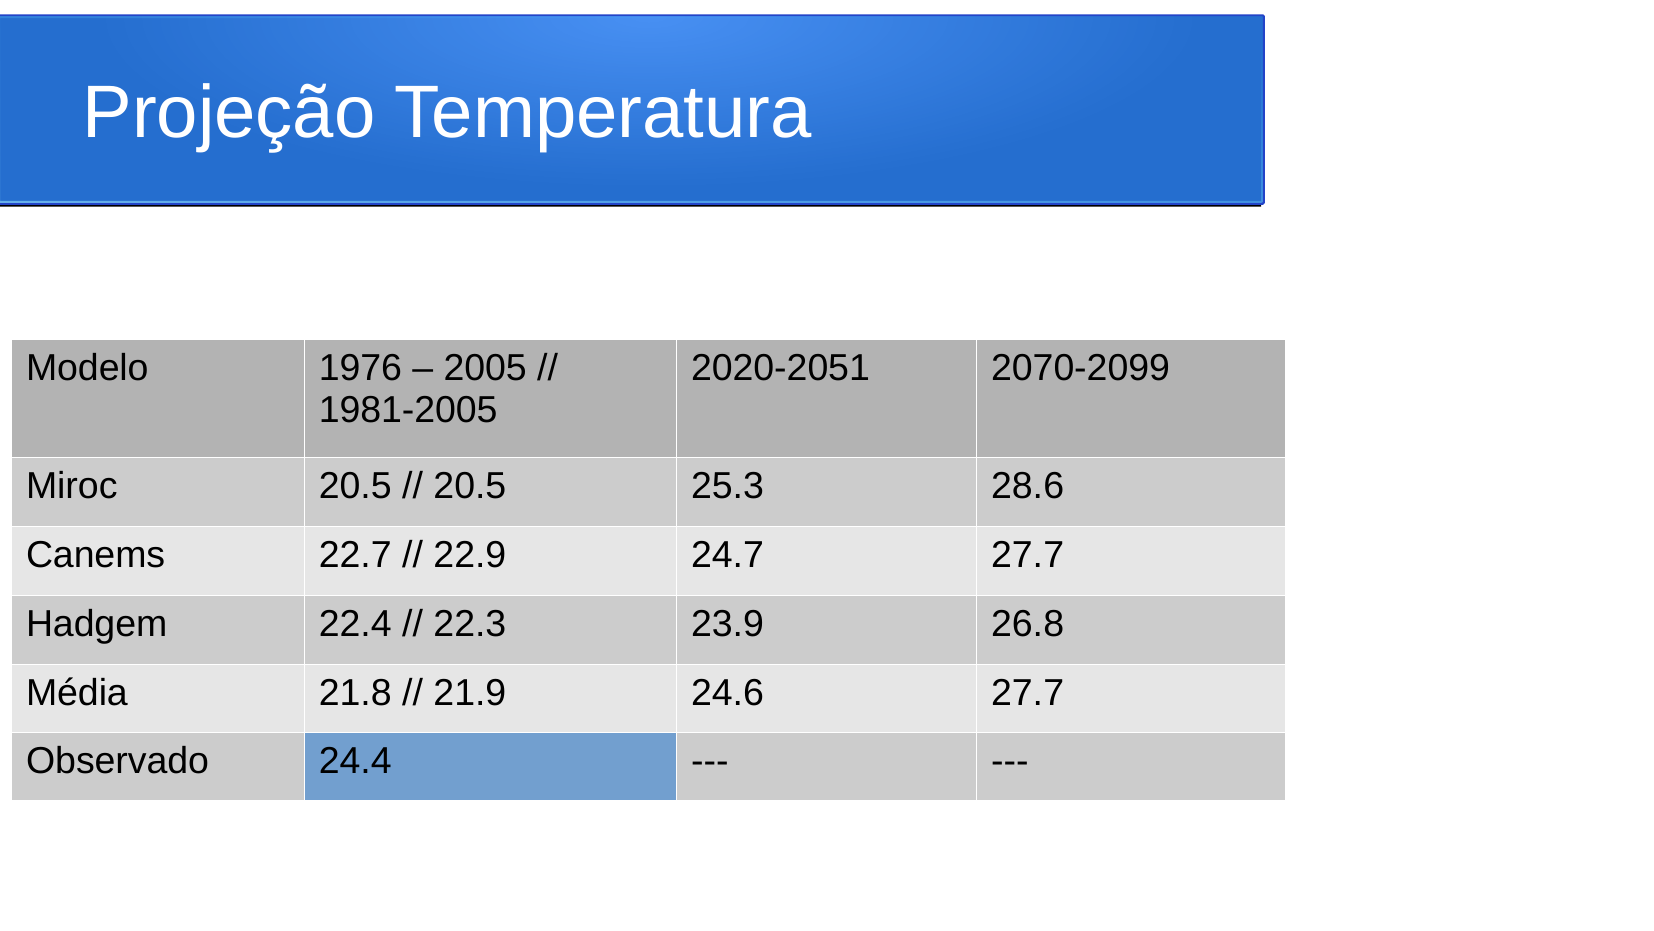

# Projeção Temperatura
| Modelo | 1976 – 2005 // 1981-2005 | 2020-2051 | 2070-2099 |
| --- | --- | --- | --- |
| Miroc | 20.5 // 20.5 | 25.3 | 28.6 |
| Canems | 22.7 // 22.9 | 24.7 | 27.7 |
| Hadgem | 22.4 // 22.3 | 23.9 | 26.8 |
| Média | 21.8 // 21.9 | 24.6 | 27.7 |
| Observado | 24.4 | --- | --- |